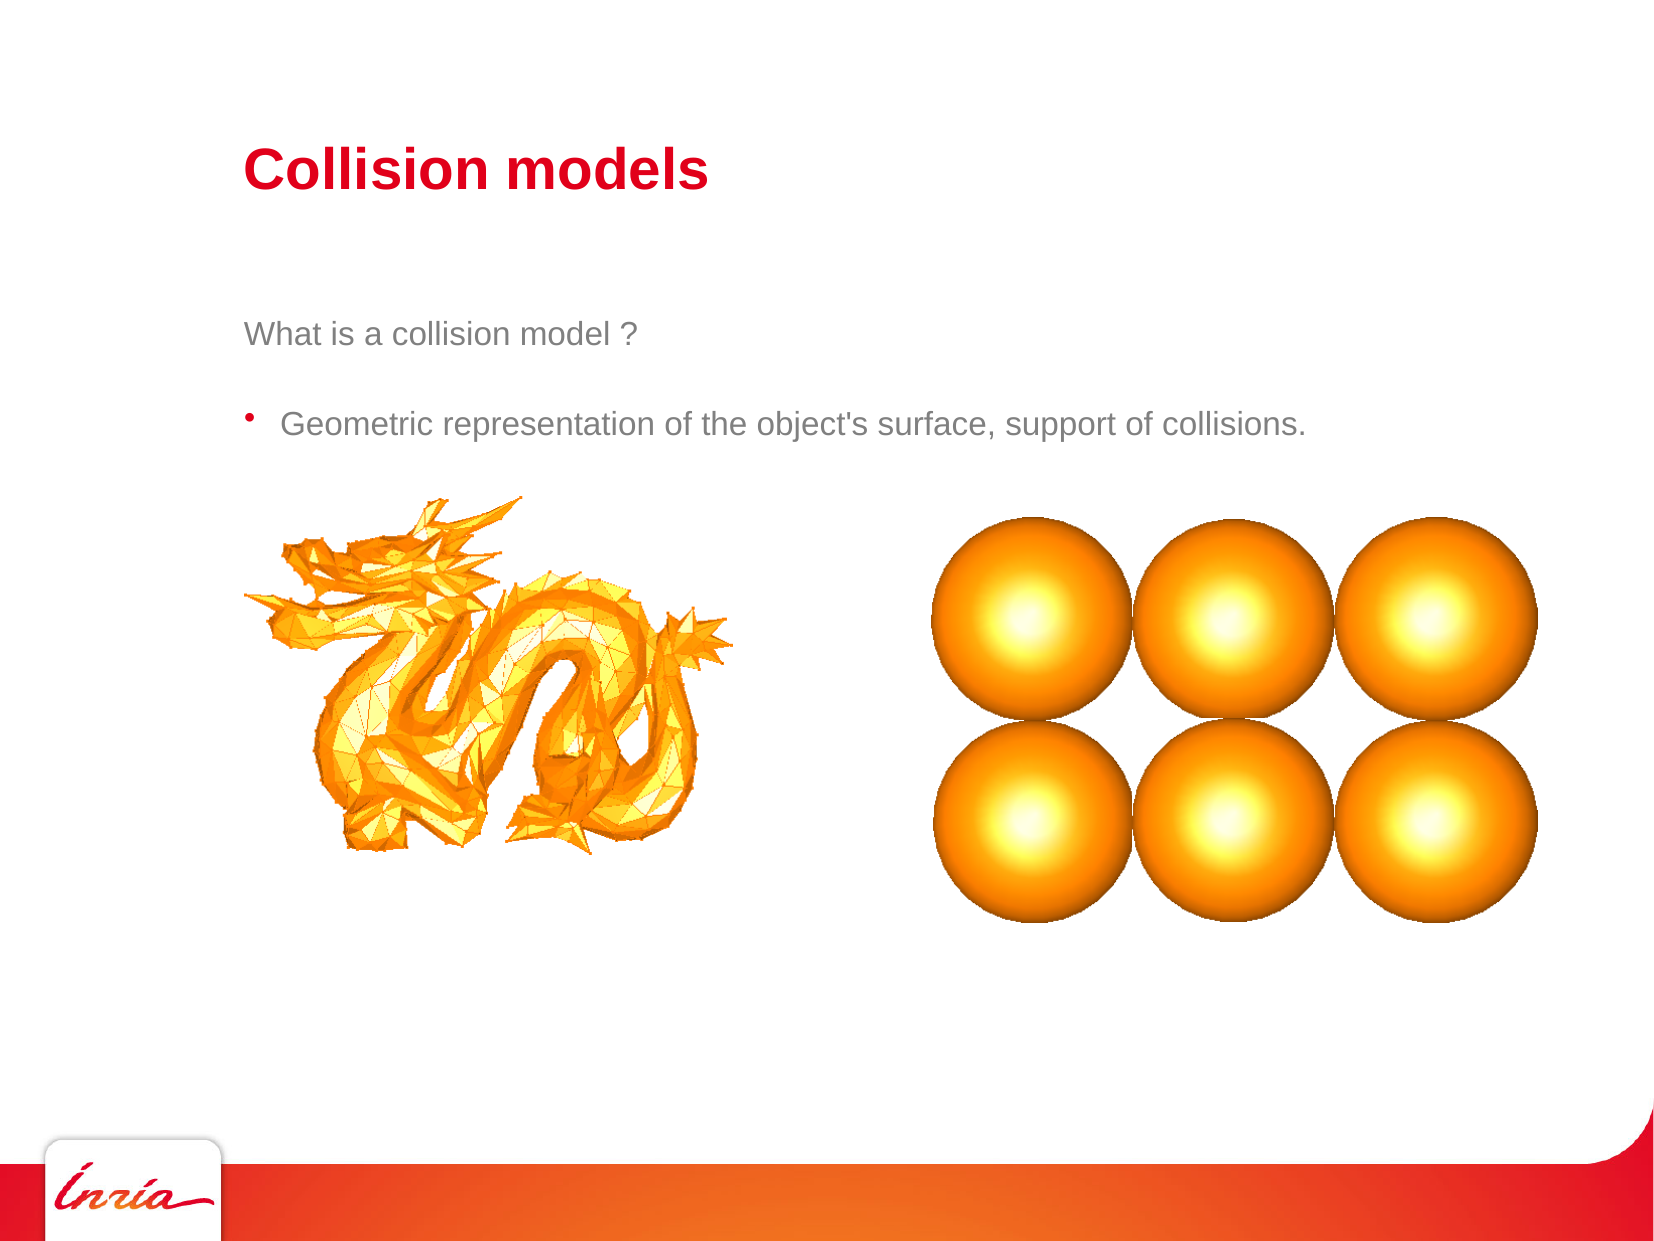

# Collision models
What is a collision model ?
Geometric representation of the object's surface, support of collisions.